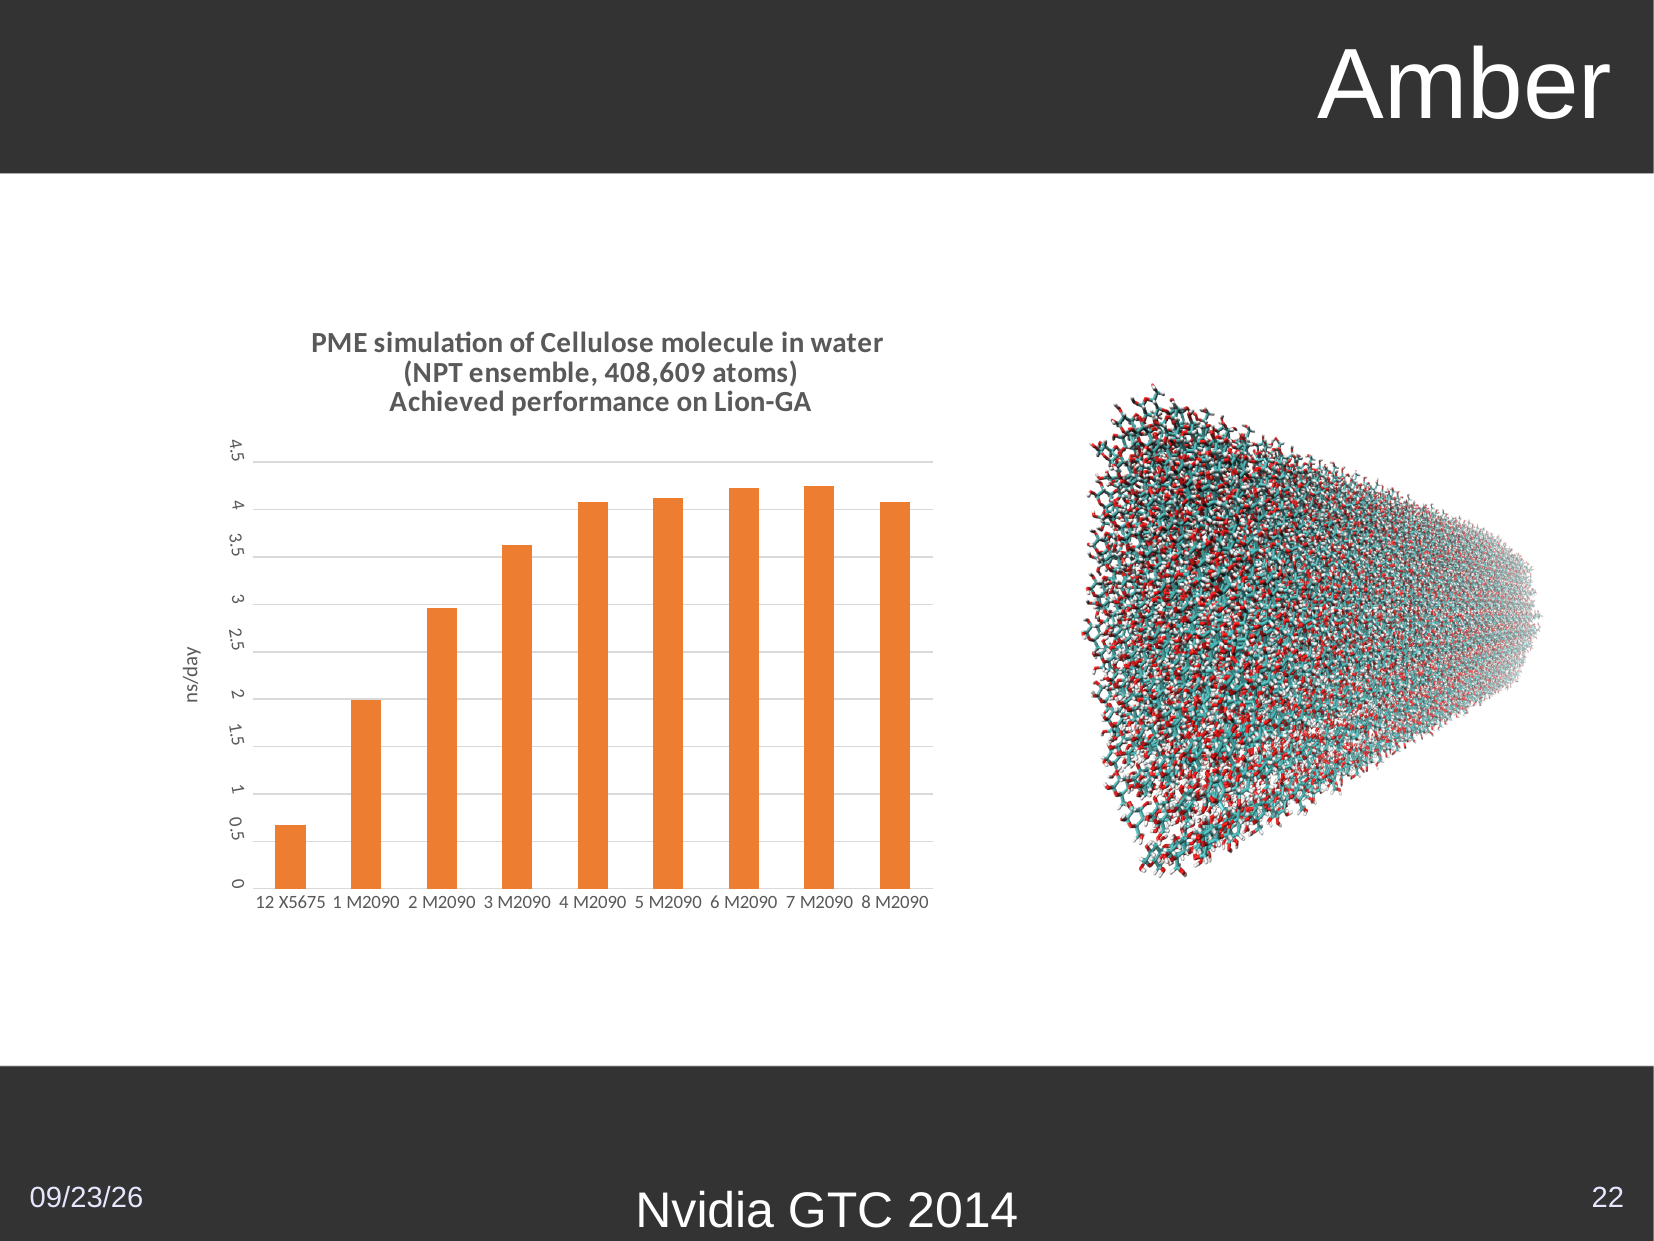

Amber
### Chart: PME simulation of Cellulose molecule in water
(NPT ensemble, 408,609 atoms)
Achieved performance on Lion-GA
| Category | |
|---|---|
| 12 X5675 | 0.67 |
| 1 M2090 | 1.99 |
| 2 M2090 | 2.96 |
| 3 M2090 | 3.63 |
| 4 M2090 | 4.08 |
| 5 M2090 | 4.12 |
| 6 M2090 | 4.23 |
| 7 M2090 | 4.25 |
| 8 M2090 | 4.08 |
22
# Nvidia GTC 2014